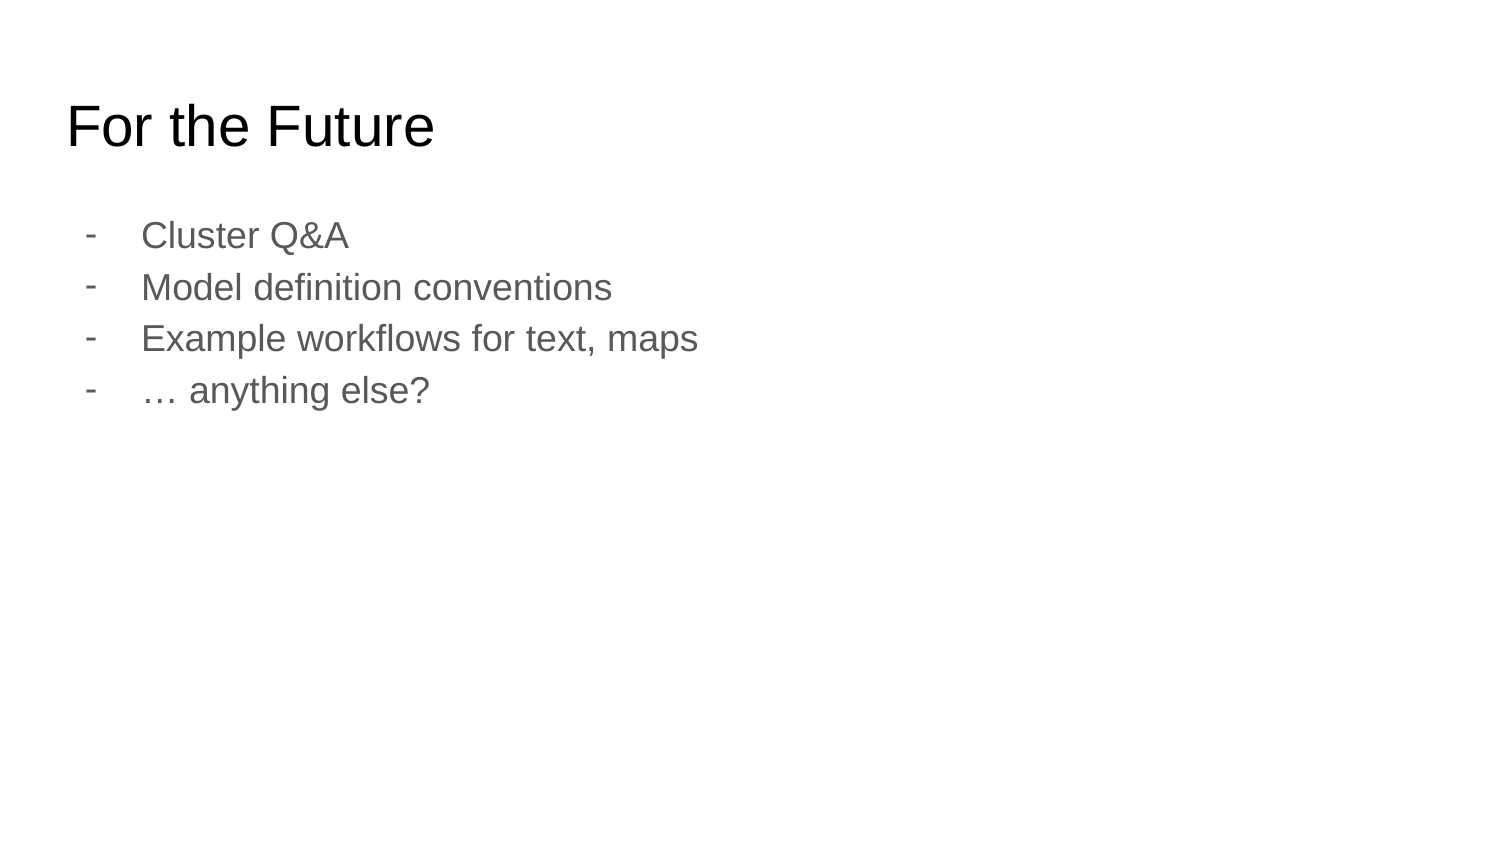

# For the Future
Cluster Q&A
Model definition conventions
Example workflows for text, maps
… anything else?